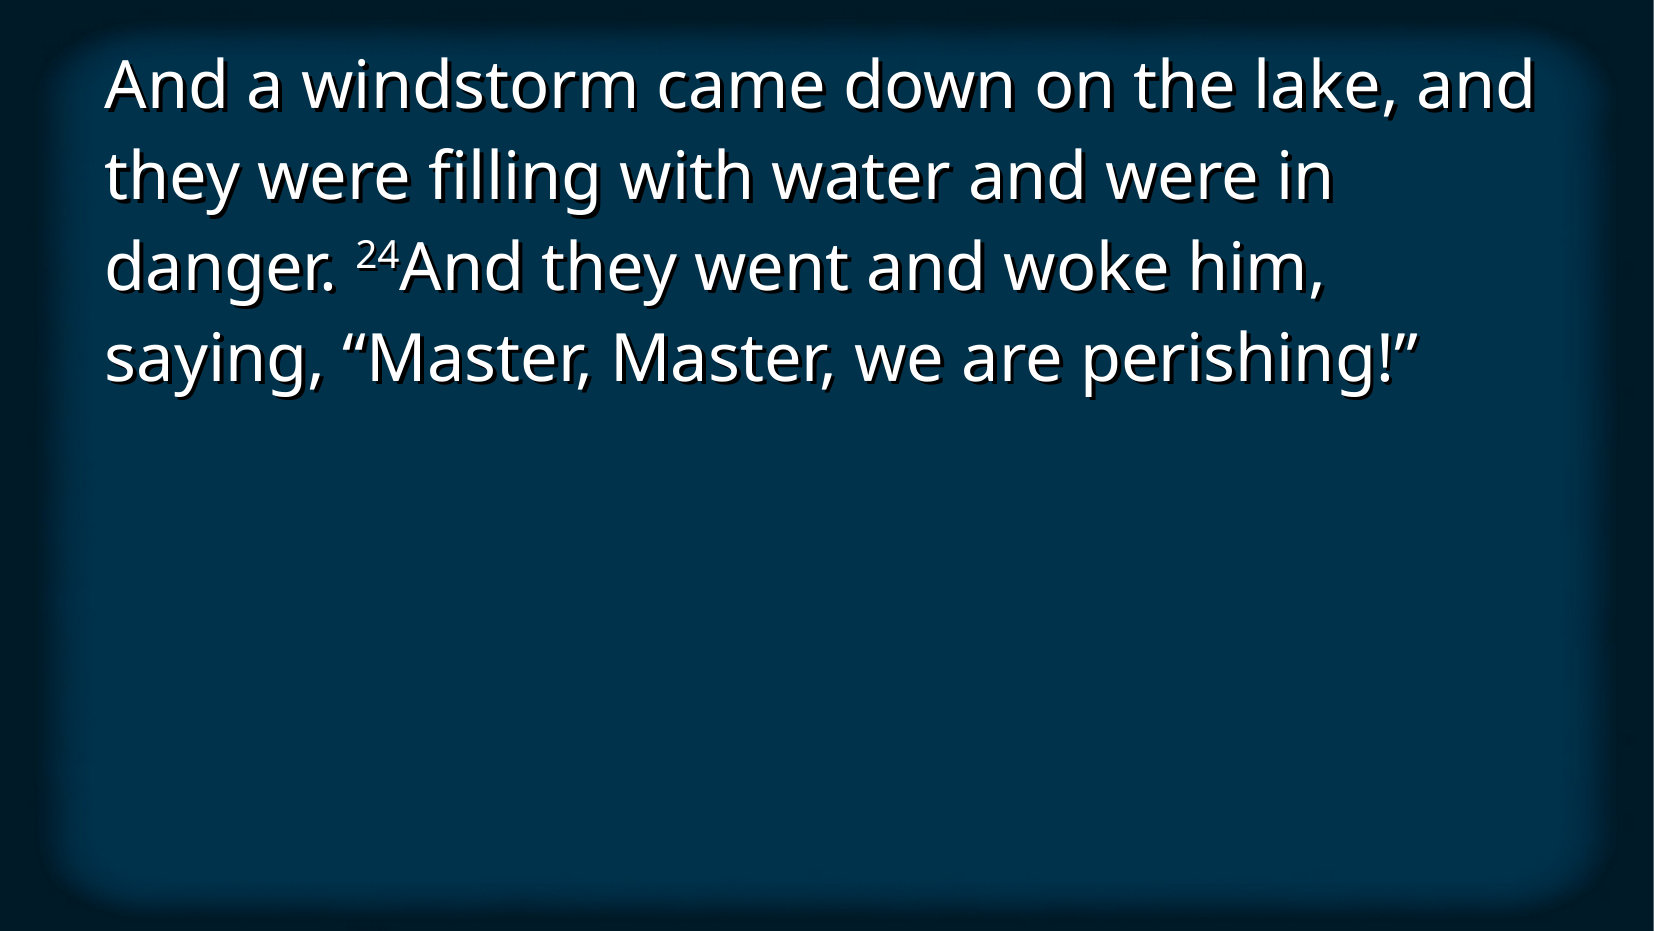

And a windstorm came down on the lake, and they were filling with water and were in danger. 24And they went and woke him, saying, “Master, Master, we are perishing!”